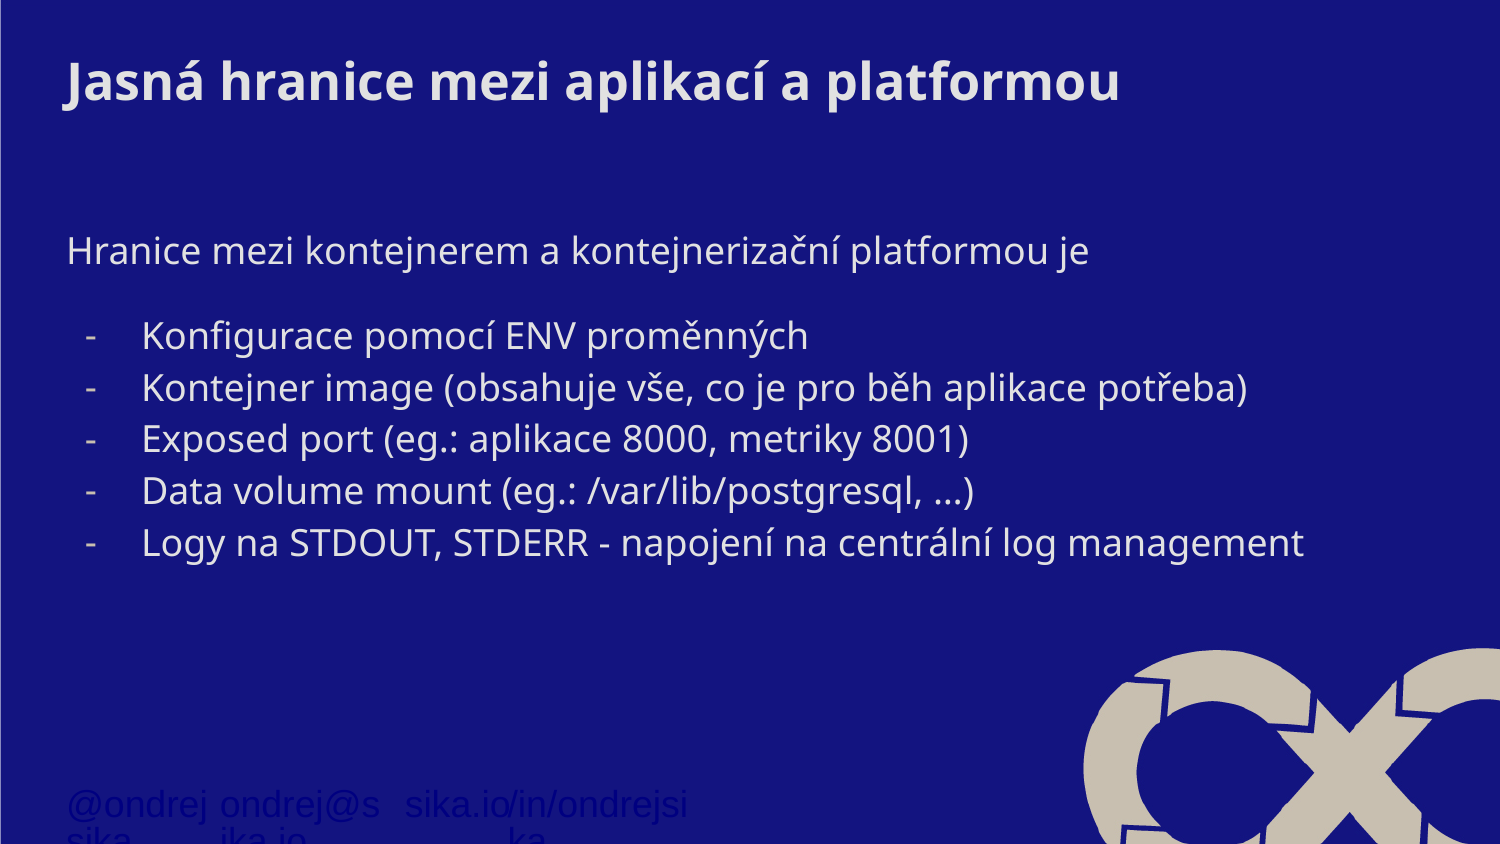

# Jasná hranice mezi aplikací a platformou
Hranice mezi kontejnerem a kontejnerizační platformou je
Konfigurace pomocí ENV proměnných
Kontejner image (obsahuje vše, co je pro běh aplikace potřeba)
Exposed port (eg.: aplikace 8000, metriky 8001)
Data volume mount (eg.: /var/lib/postgresql, …)
Logy na STDOUT, STDERR - napojení na centrální log management